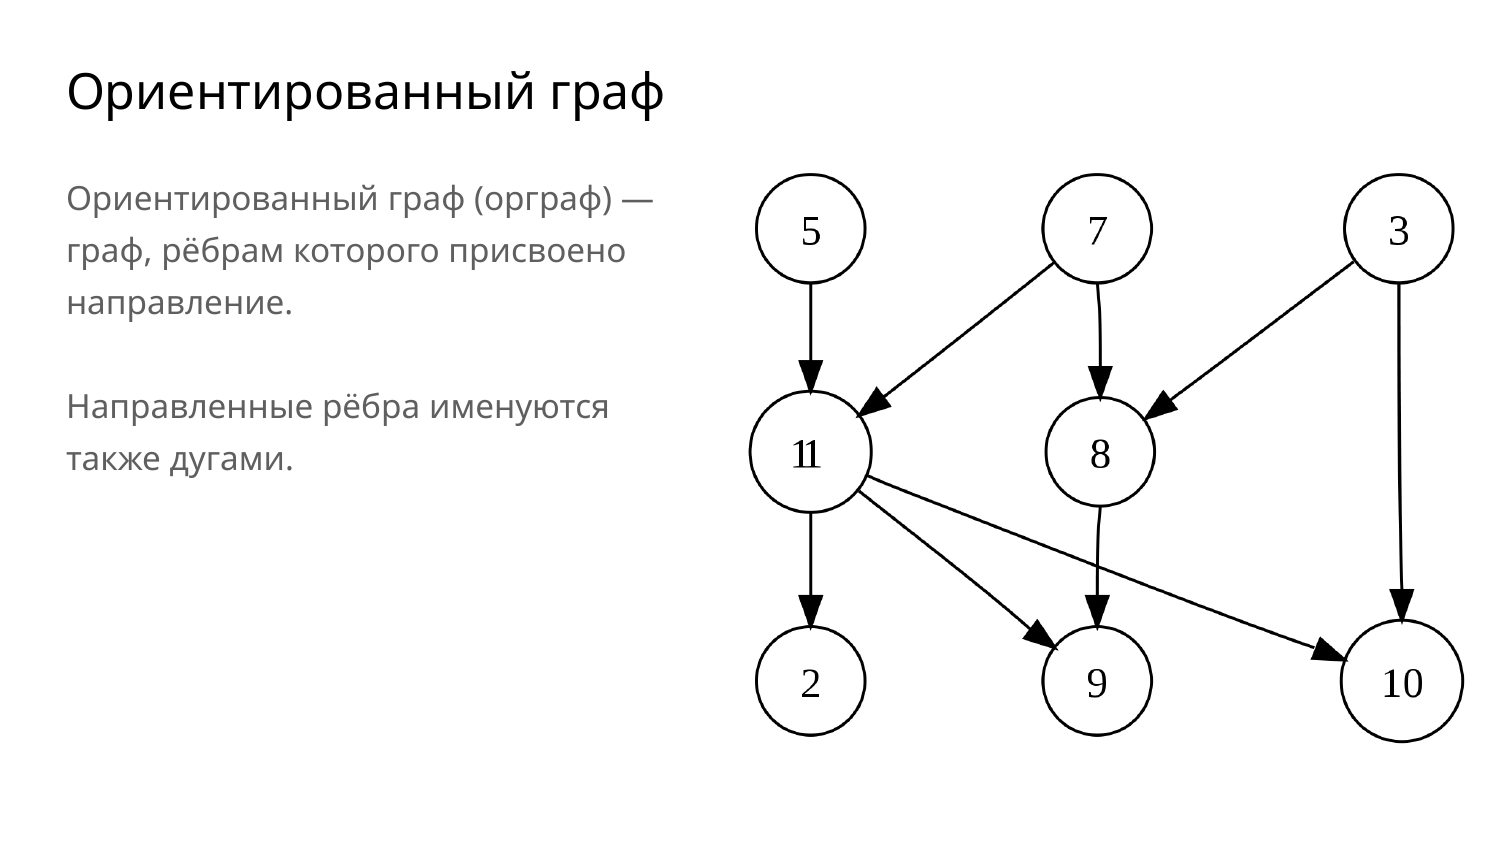

# Ориентированный граф
Ориентированный граф (орграф) — граф, рёбрам которого присвоено направление.
Направленные рёбра именуются также дугами.